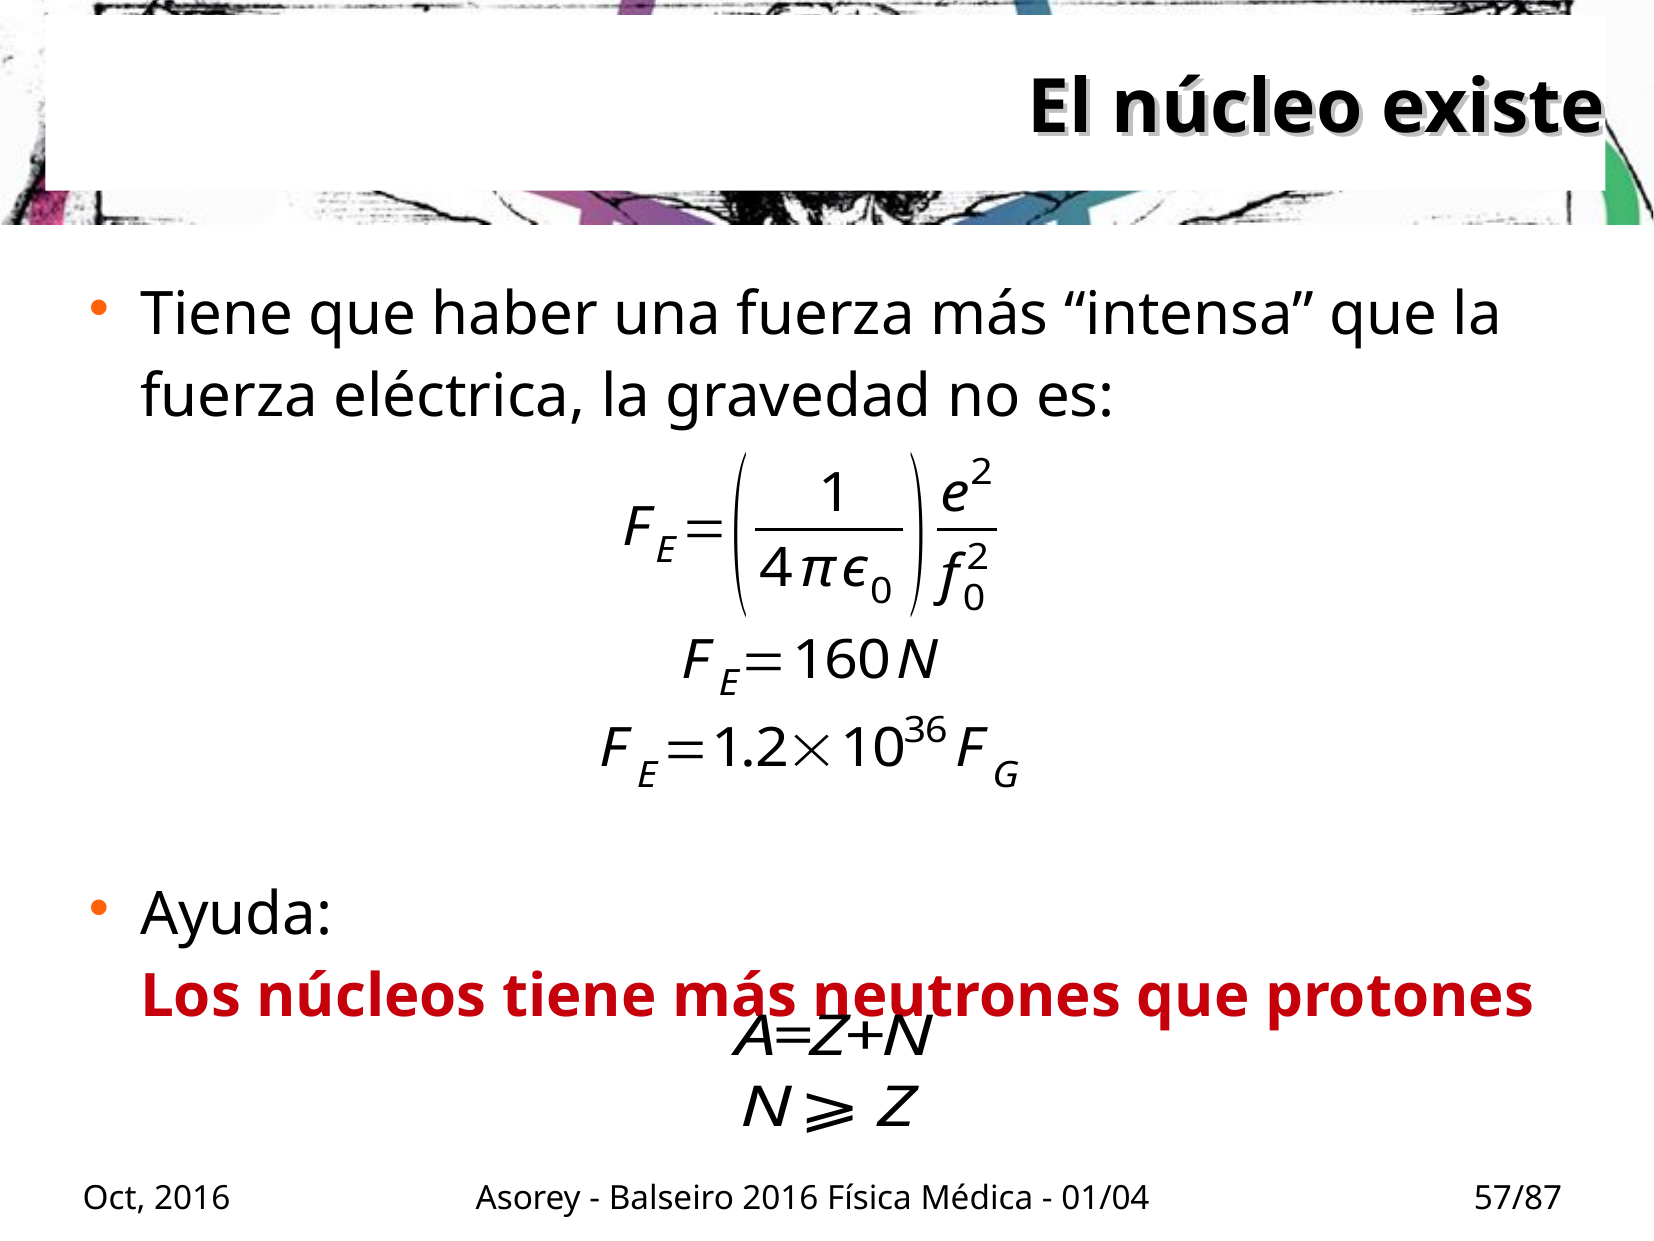

El núcleo existe
# Tiene que haber una fuerza más “intensa” que la fuerza eléctrica, la gravedad no es:
Ayuda:
Los núcleos tiene más neutrones que protones
Oct, 2016
Asorey - Balseiro 2016 Física Médica - 01/04
57